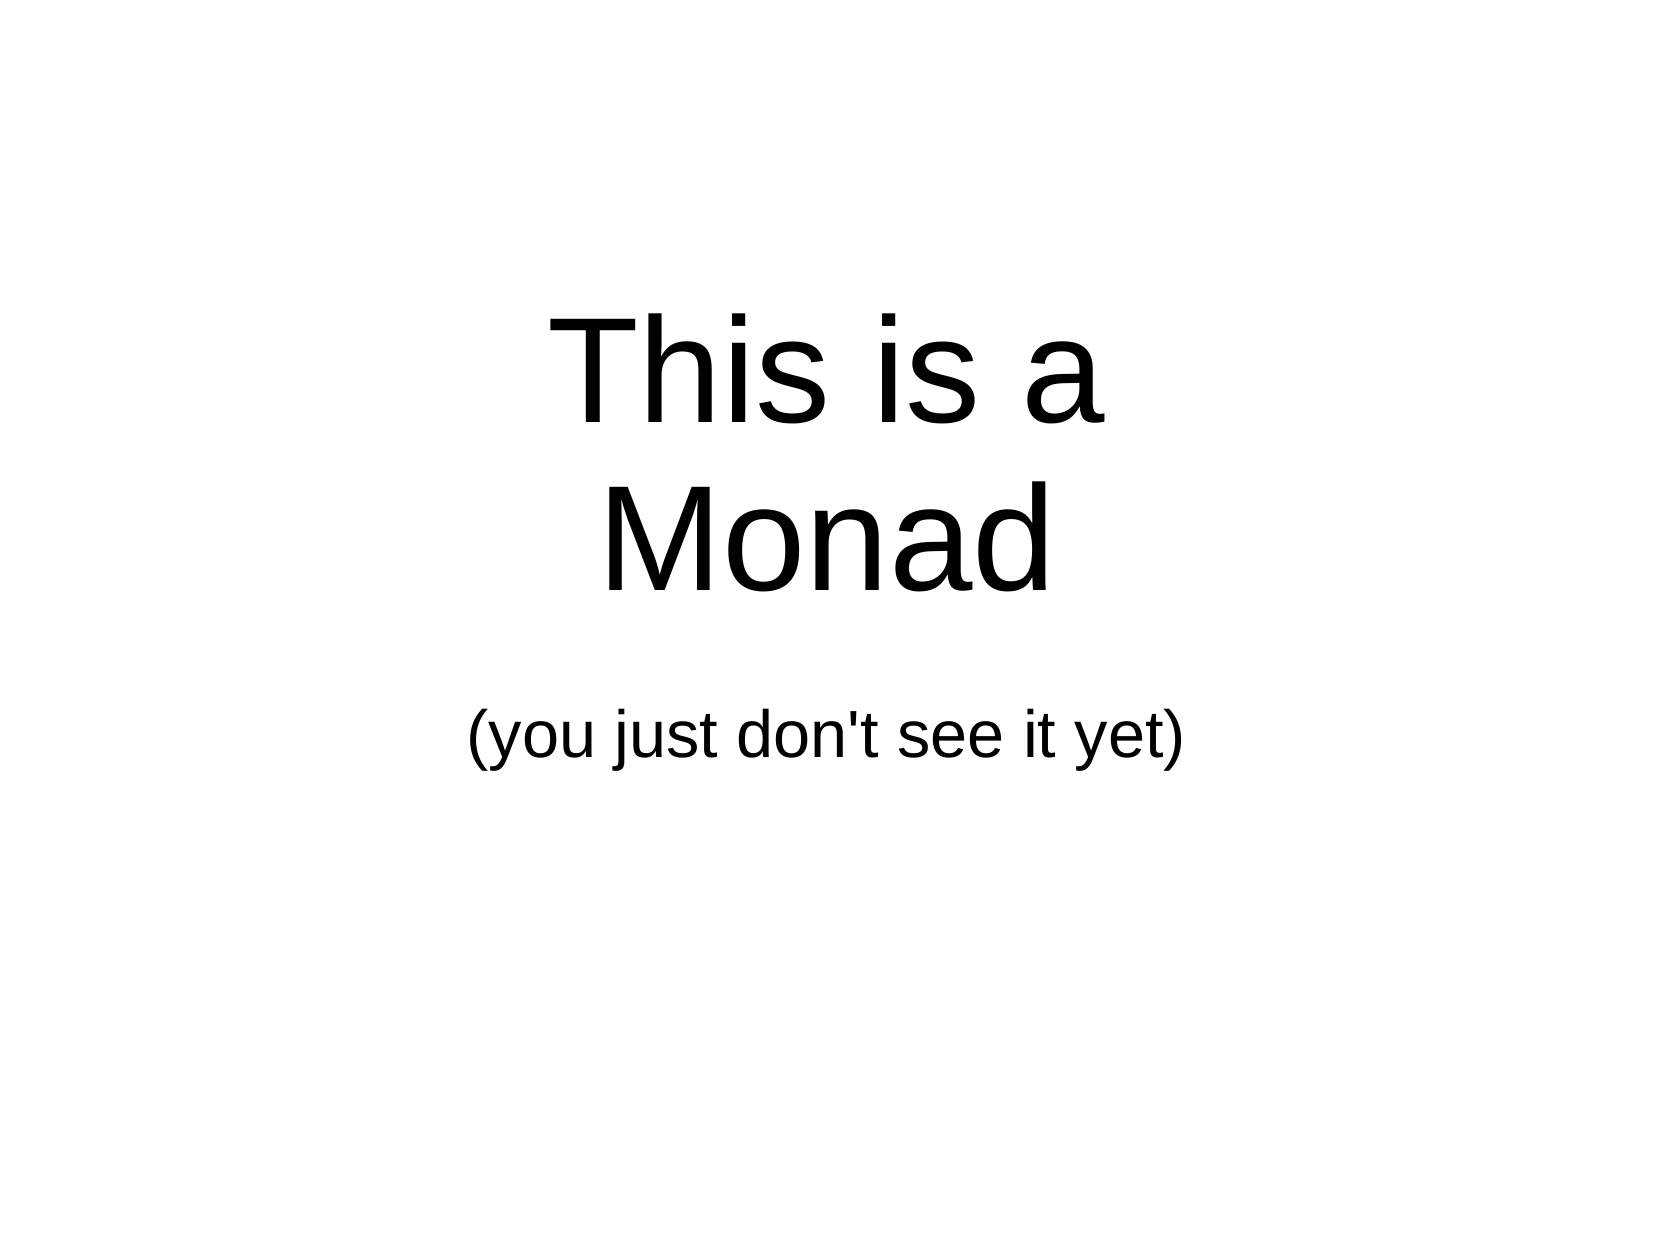

# This is a
Monad
(you just don't see it yet)